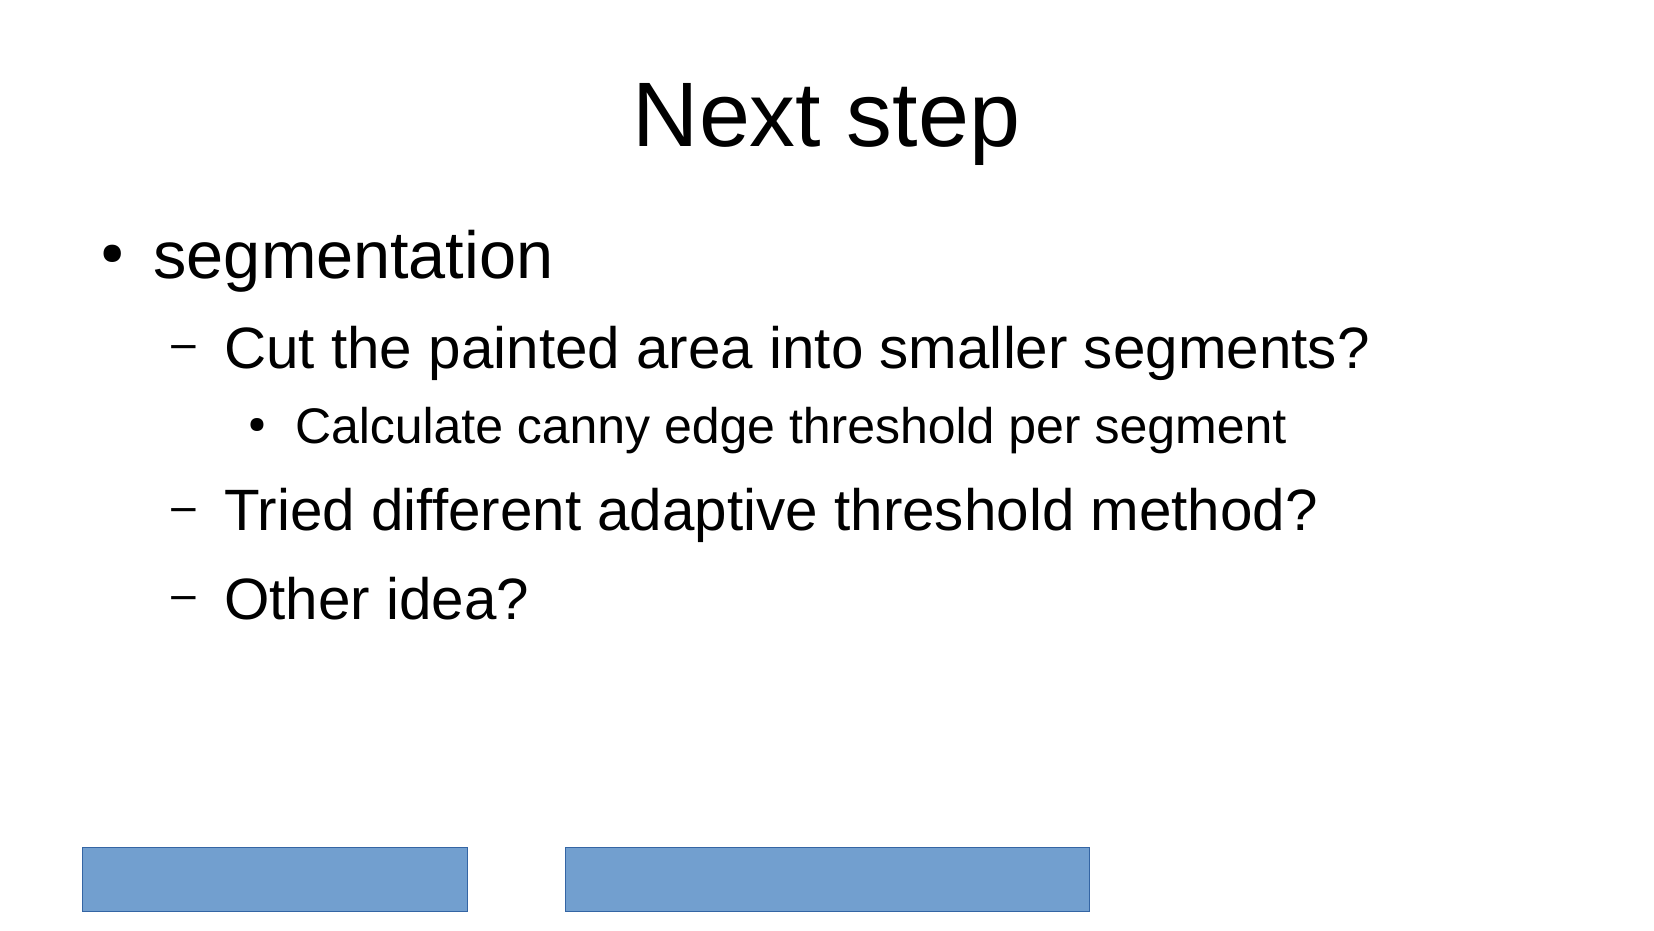

# Next step
segmentation
Cut the painted area into smaller segments?
Calculate canny edge threshold per segment
Tried different adaptive threshold method?
Other idea?